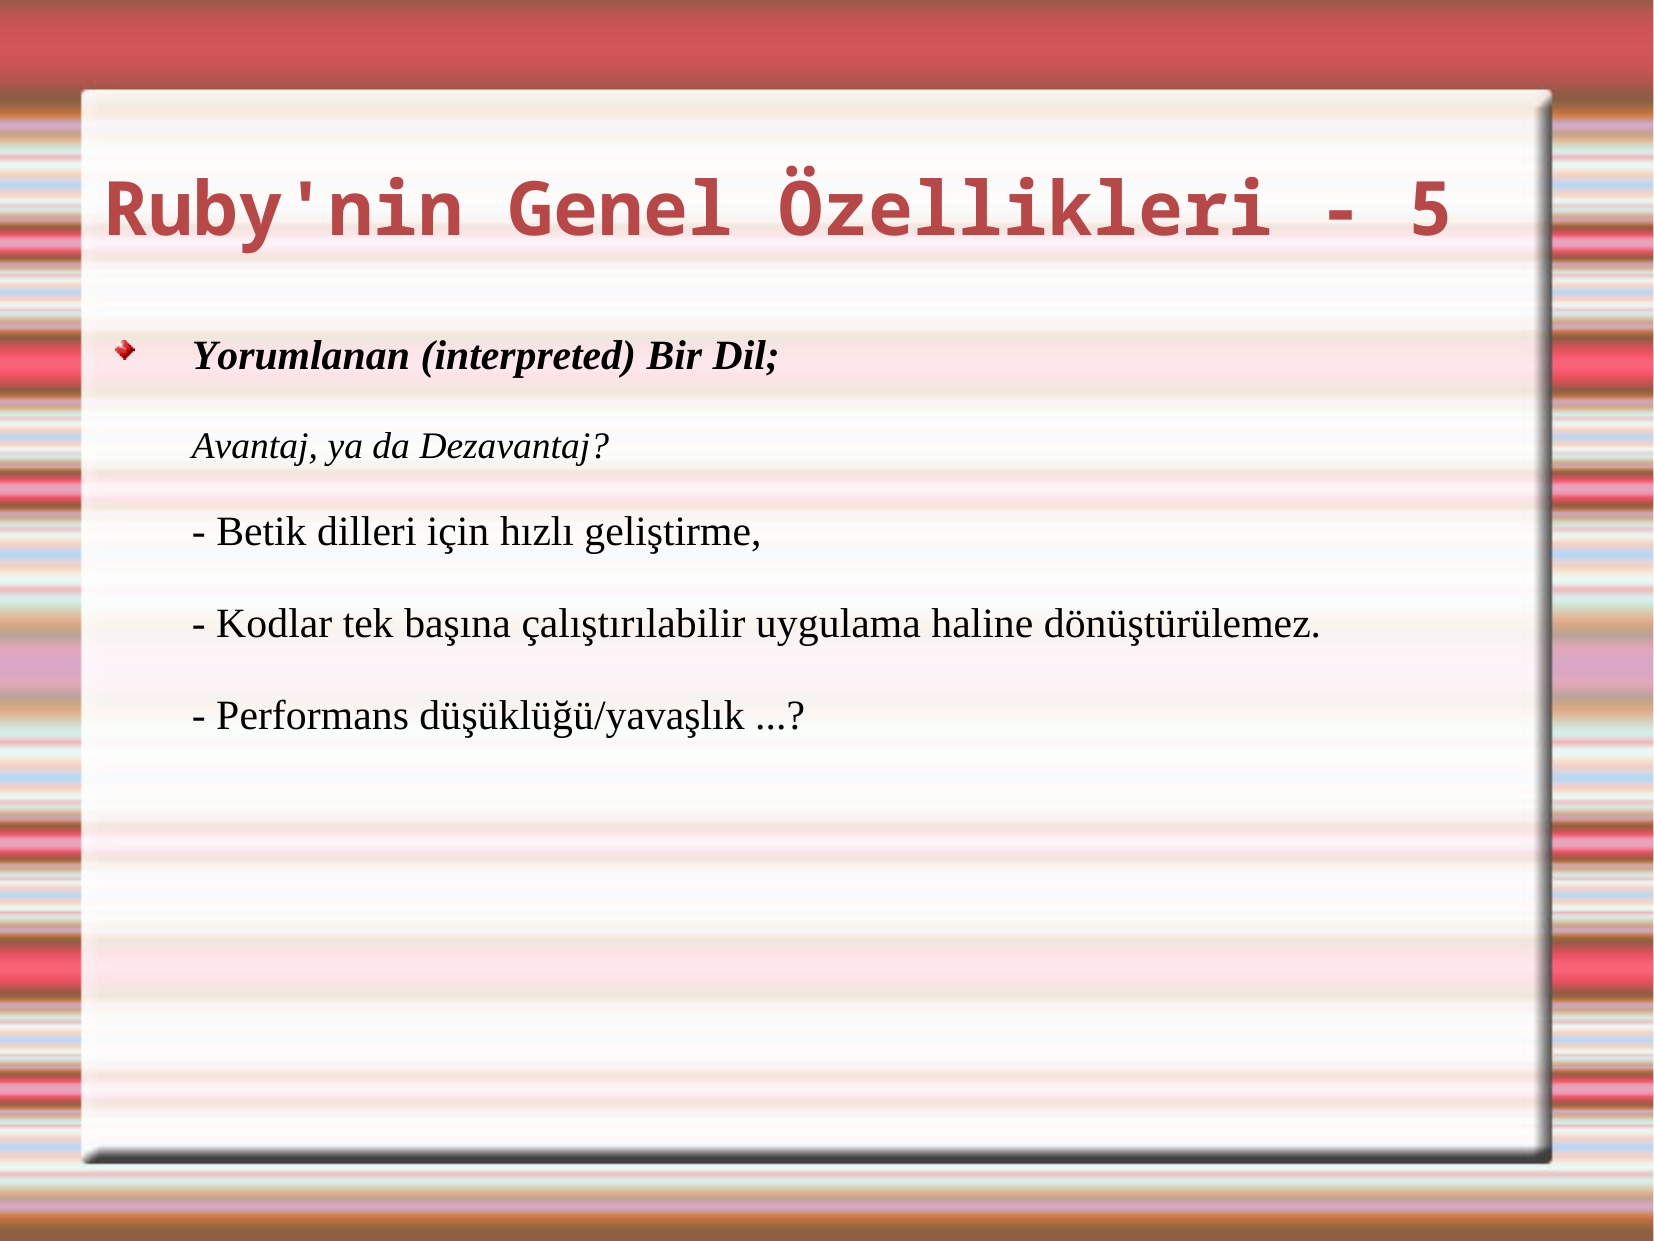

Ruby'nin Genel Özellikleri - 5
Yorumlanan (interpreted) Bir Dil;
Avantaj, ya da Dezavantaj?
- Betik dilleri için hızlı geliştirme,
- Kodlar tek başına çalıştırılabilir uygulama haline dönüştürülemez.
- Performans düşüklüğü/yavaşlık ...?